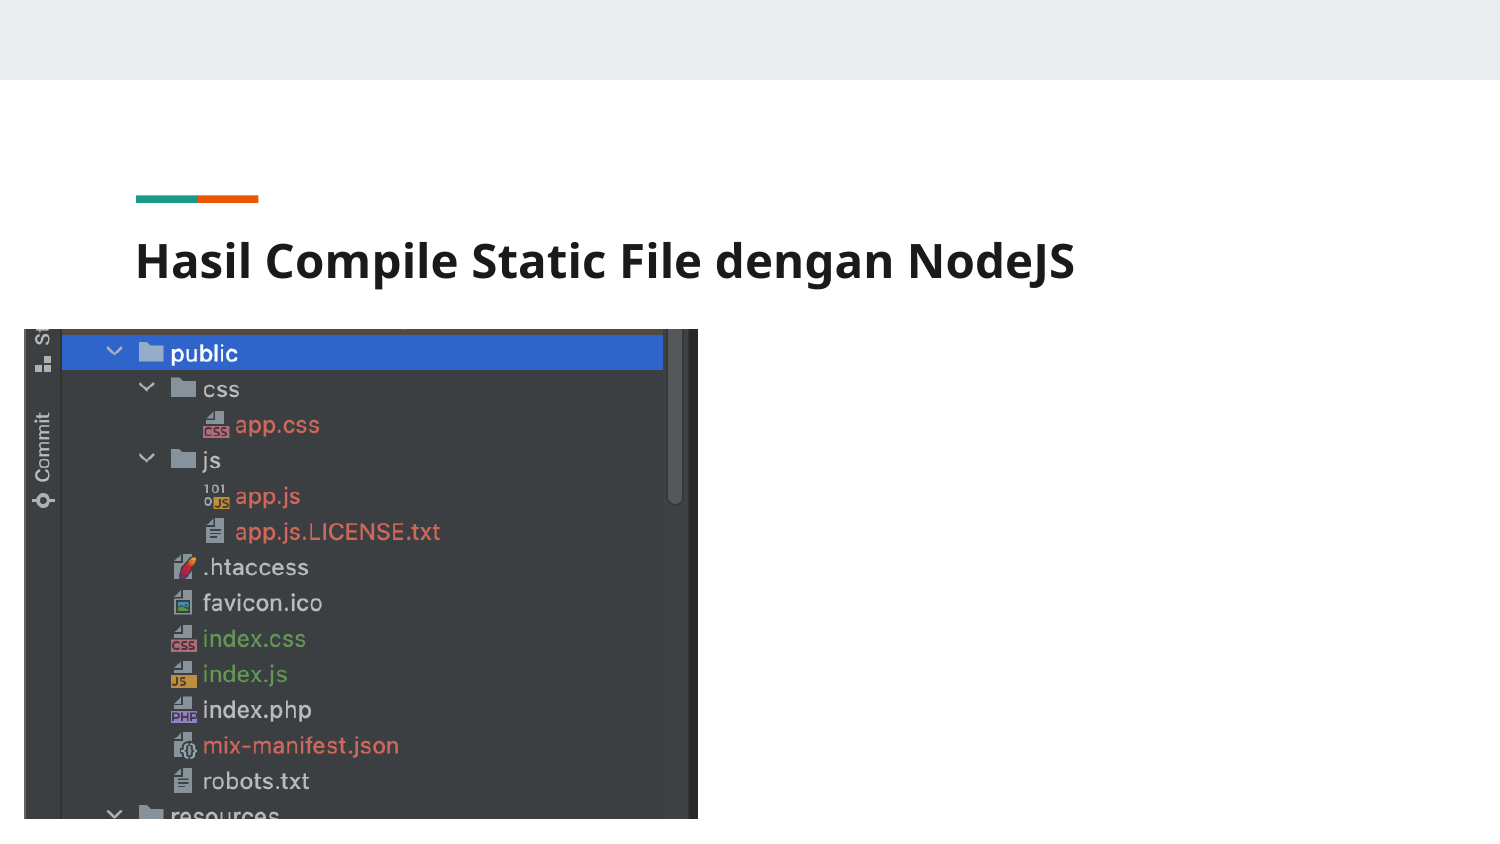

# Hasil Compile Static File dengan NodeJS